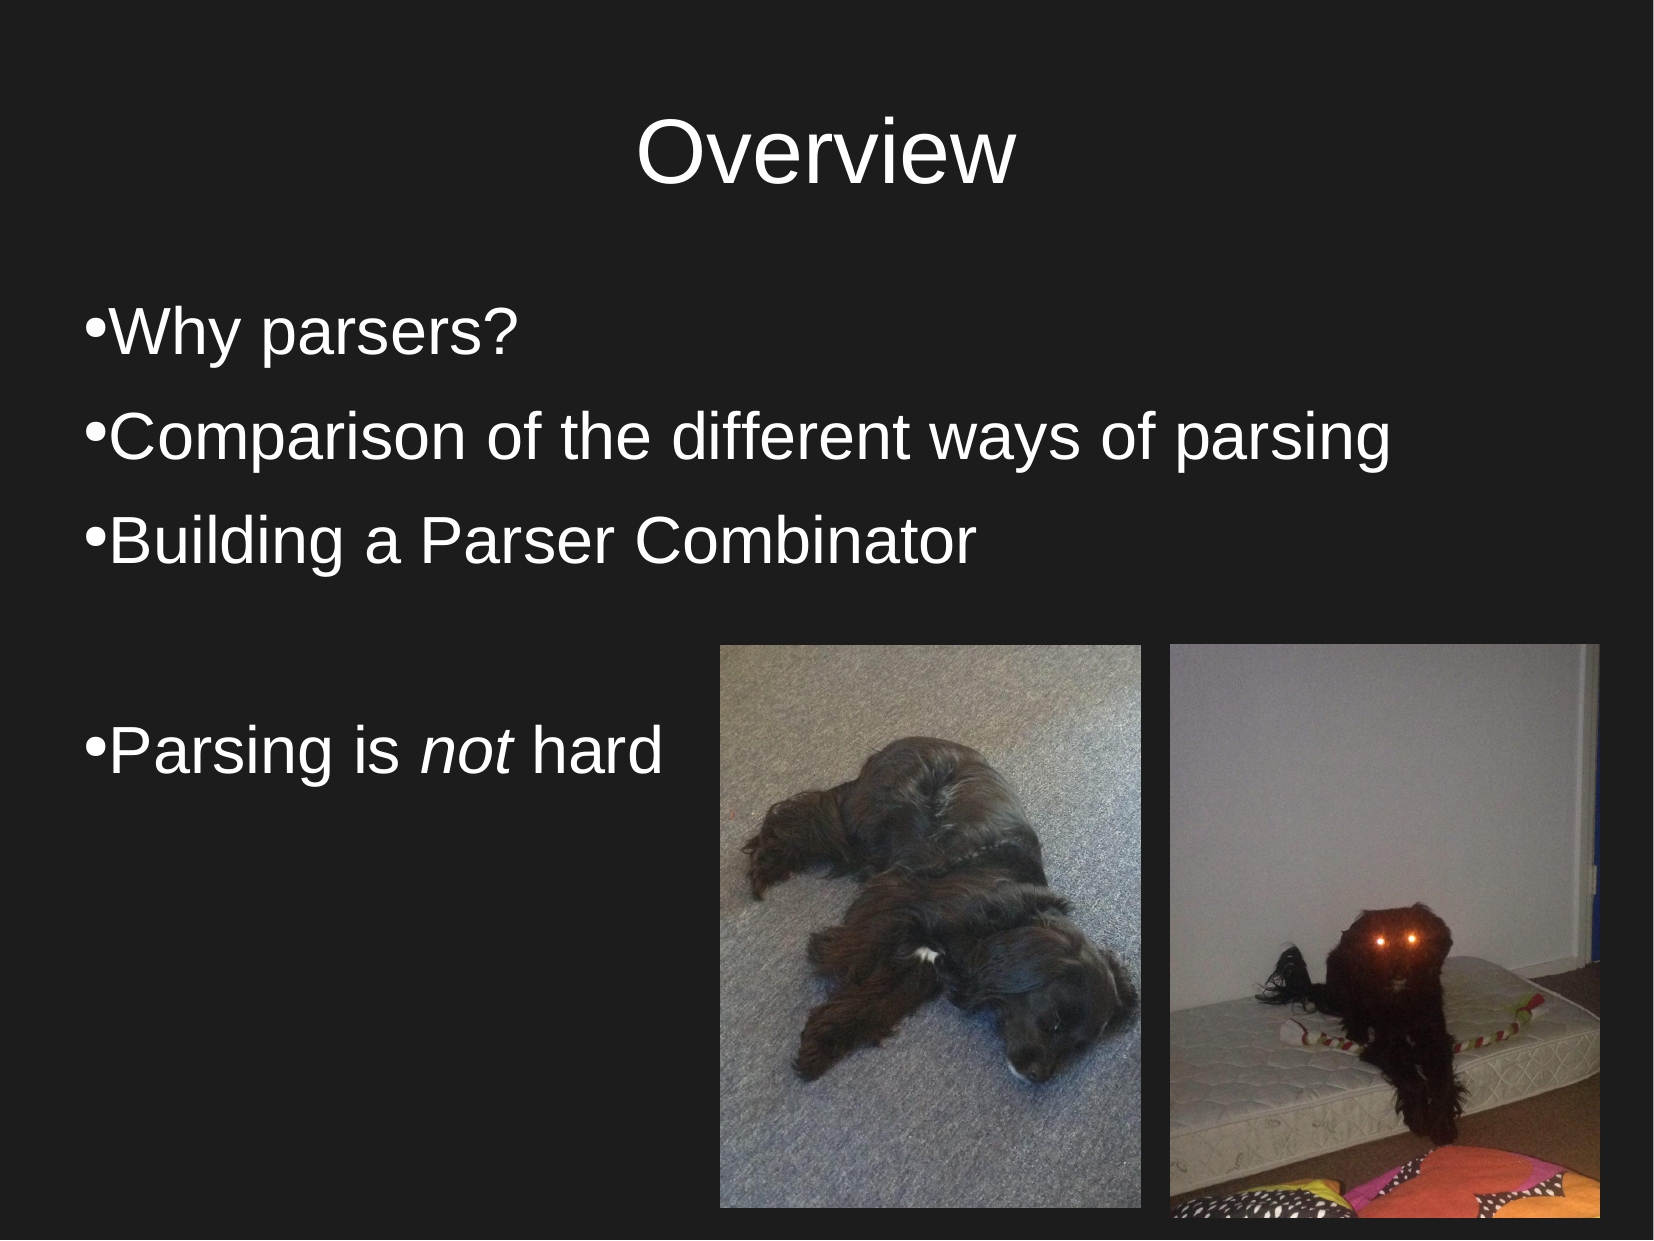

# Overview
Why parsers?
Comparison of the different ways of parsing
Building a Parser Combinator
Parsing is not hard